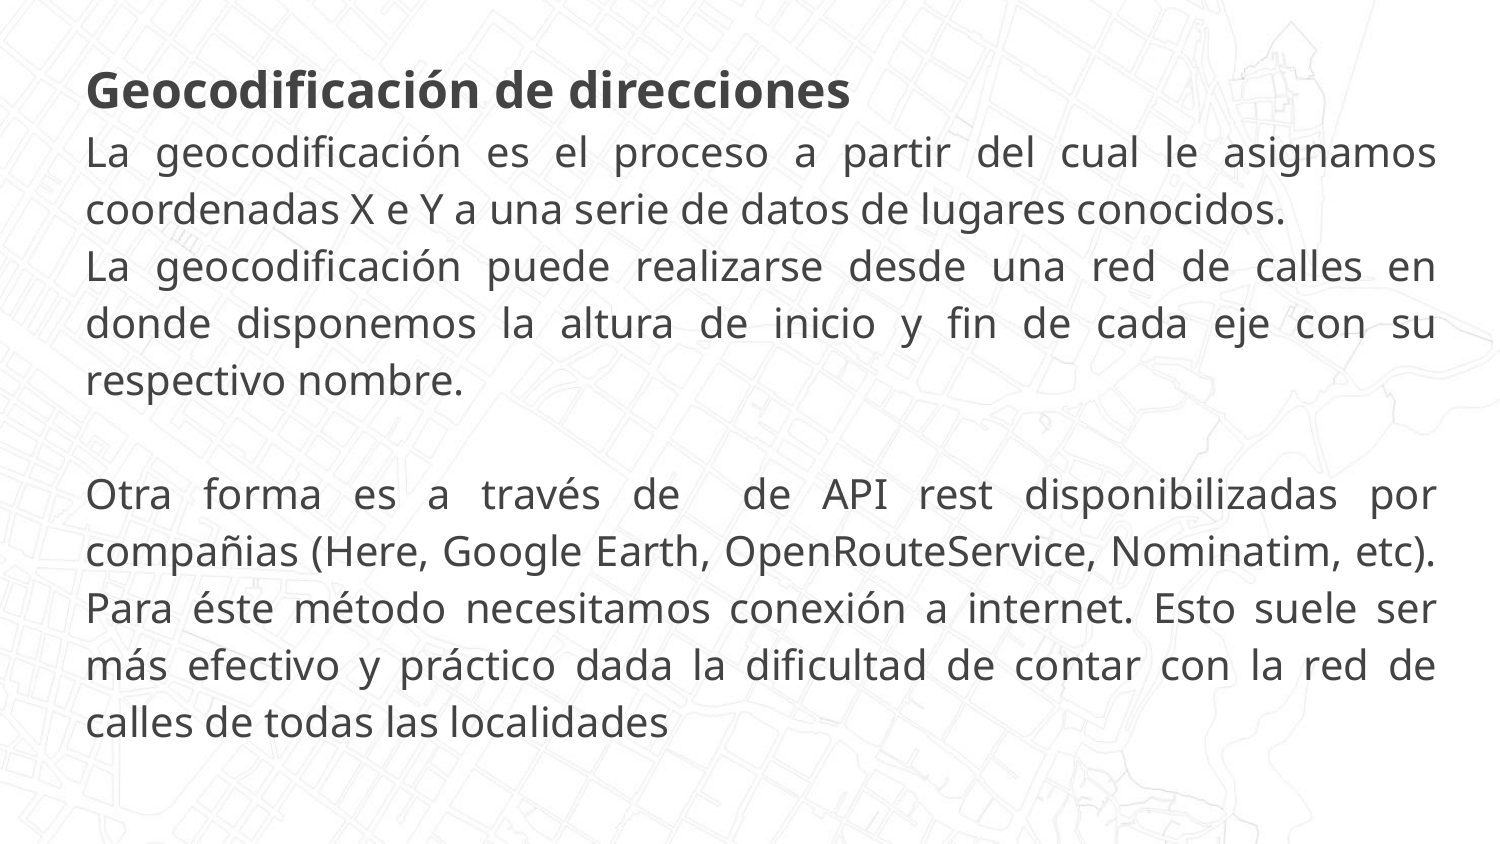

Geocodificación de direcciones
La geocodificación es el proceso a partir del cual le asignamos coordenadas X e Y a una serie de datos de lugares conocidos.
La geocodificación puede realizarse desde una red de calles en donde disponemos la altura de inicio y fin de cada eje con su respectivo nombre.
Otra forma es a través de de API rest disponibilizadas por compañias (Here, Google Earth, OpenRouteService, Nominatim, etc). Para éste método necesitamos conexión a internet. Esto suele ser más efectivo y práctico dada la dificultad de contar con la red de calles de todas las localidades